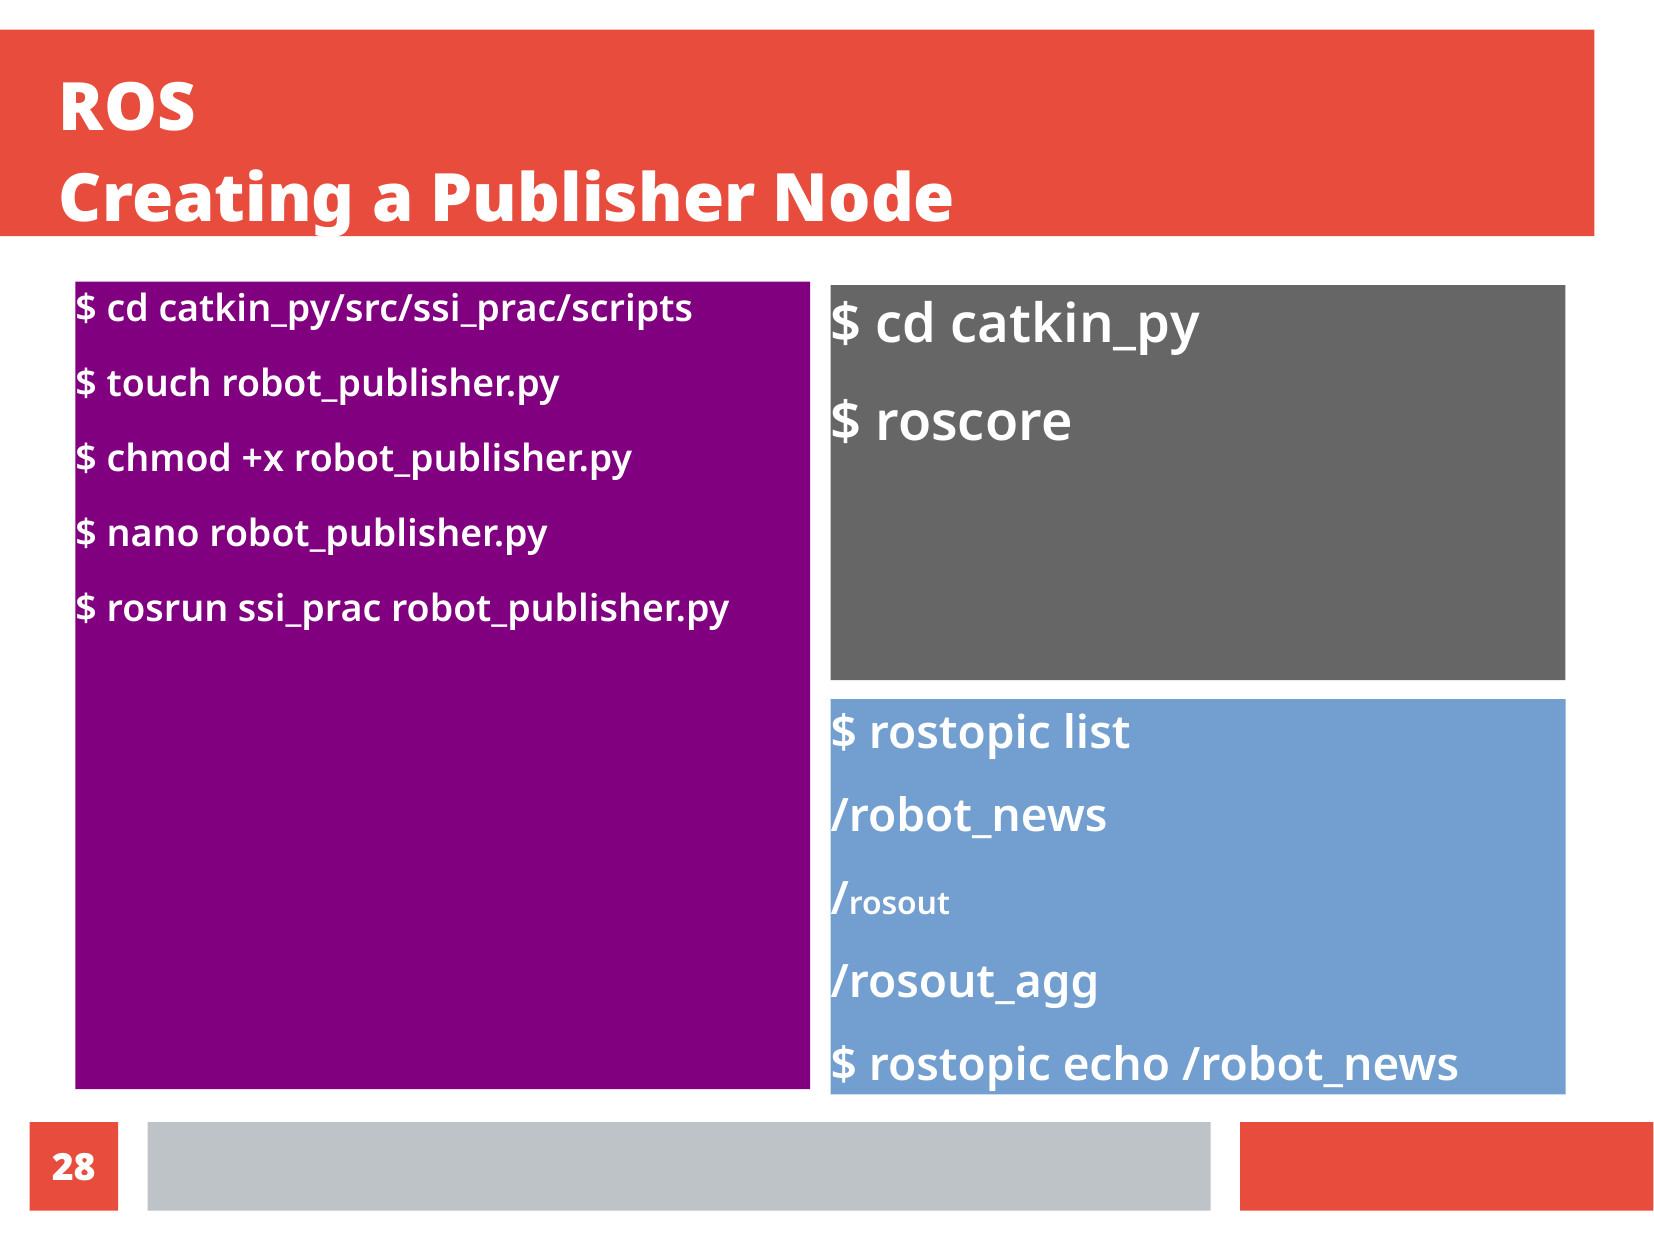

# ROS Creating a Publisher Node
$ cd catkin_py/src/ssi_prac/scripts
$ touch robot_publisher.py
$ chmod +x robot_publisher.py
$ nano robot_publisher.py
$ rosrun ssi_prac robot_publisher.py
$ cd catkin_py
$ roscore
$ rostopic list
/robot_news
/rosout
/rosout_agg
$ rostopic echo /robot_news
28